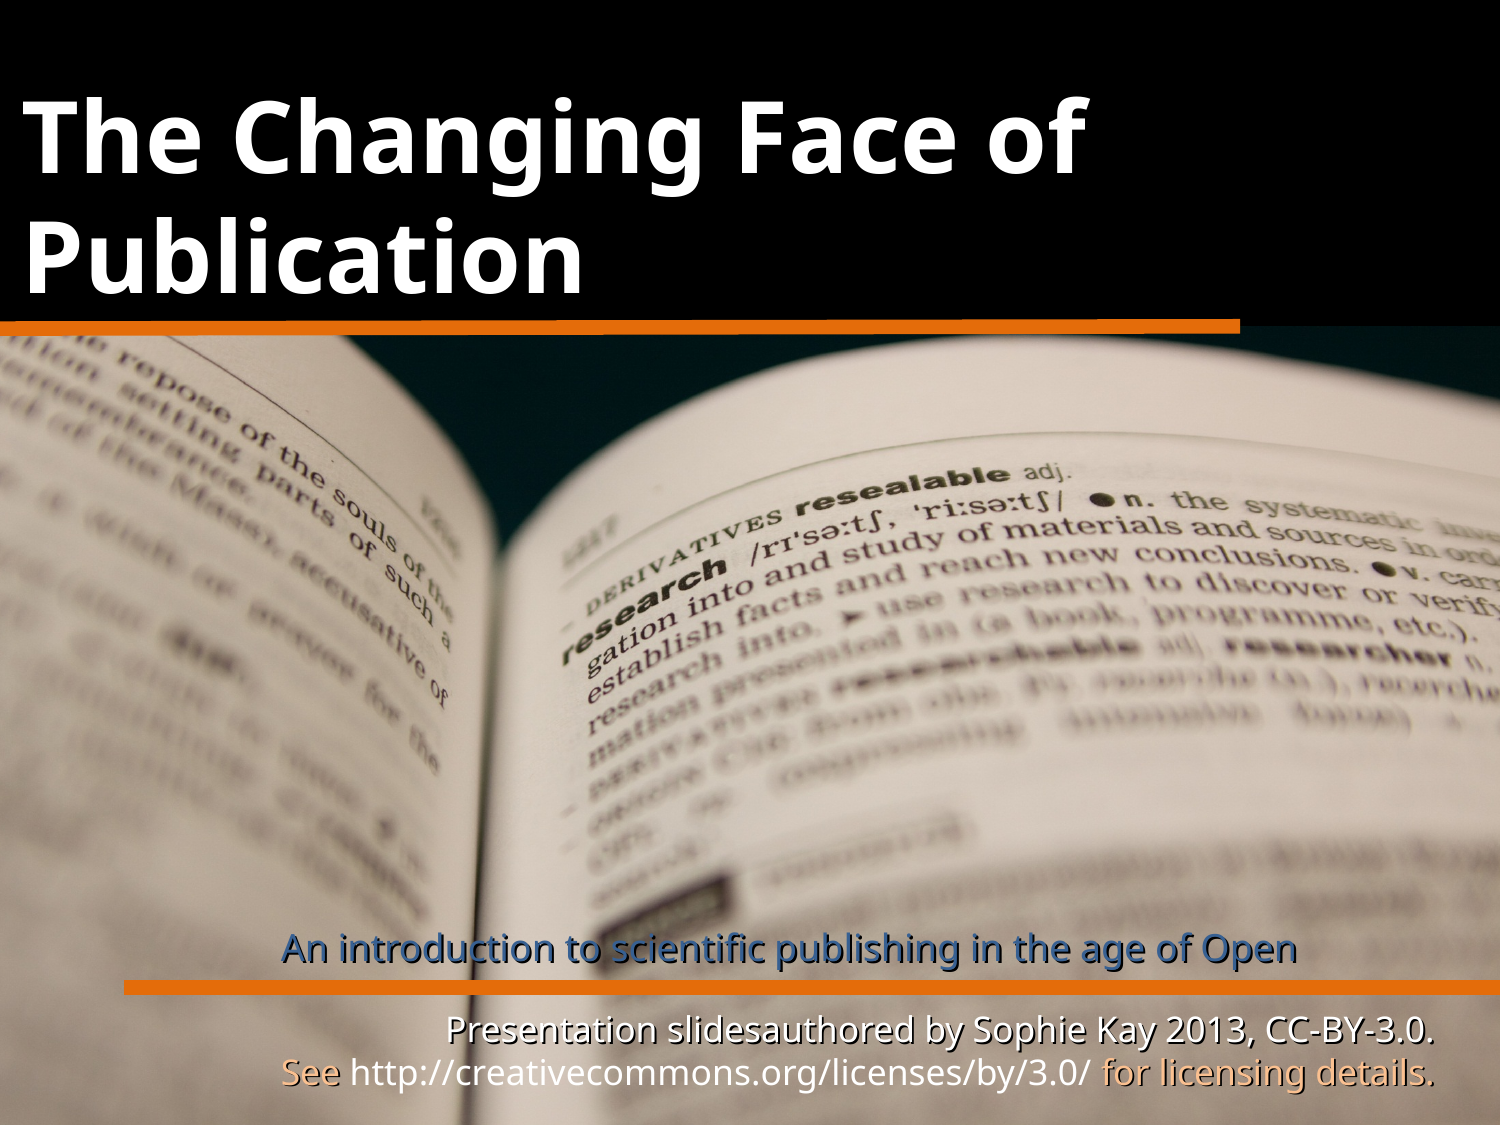

The Changing Face of Publication
An introduction to scientific publishing in the age of Open
 Presentation slidesauthored by Sophie Kay 2013, CC-BY-3.0.
See http://creativecommons.org/licenses/by/3.0/ for licensing details.